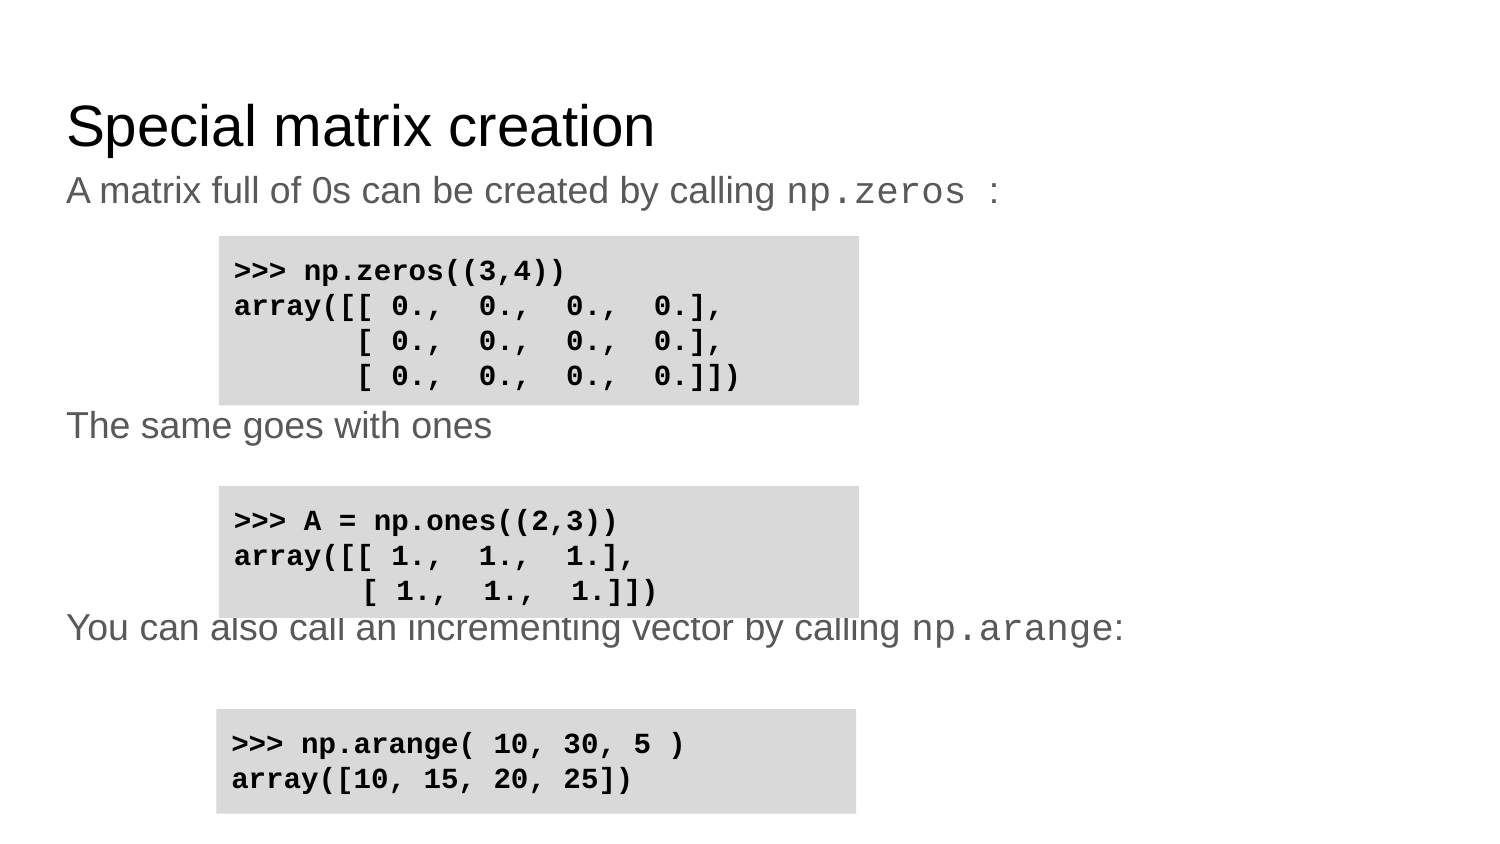

# Special matrix creation
A matrix full of 0s can be created by calling np.zeros :
The same goes with ones
You can also call an incrementing vector by calling np.arange:
>>> np.zeros((3,4))
array([[ 0., 0., 0., 0.],
 [ 0., 0., 0., 0.],
 [ 0., 0., 0., 0.]])
>>> A = np.ones((2,3))
array([[ 1., 1., 1.],
 	 [ 1., 1., 1.]])
>>> np.arange( 10, 30, 5 )
array([10, 15, 20, 25])